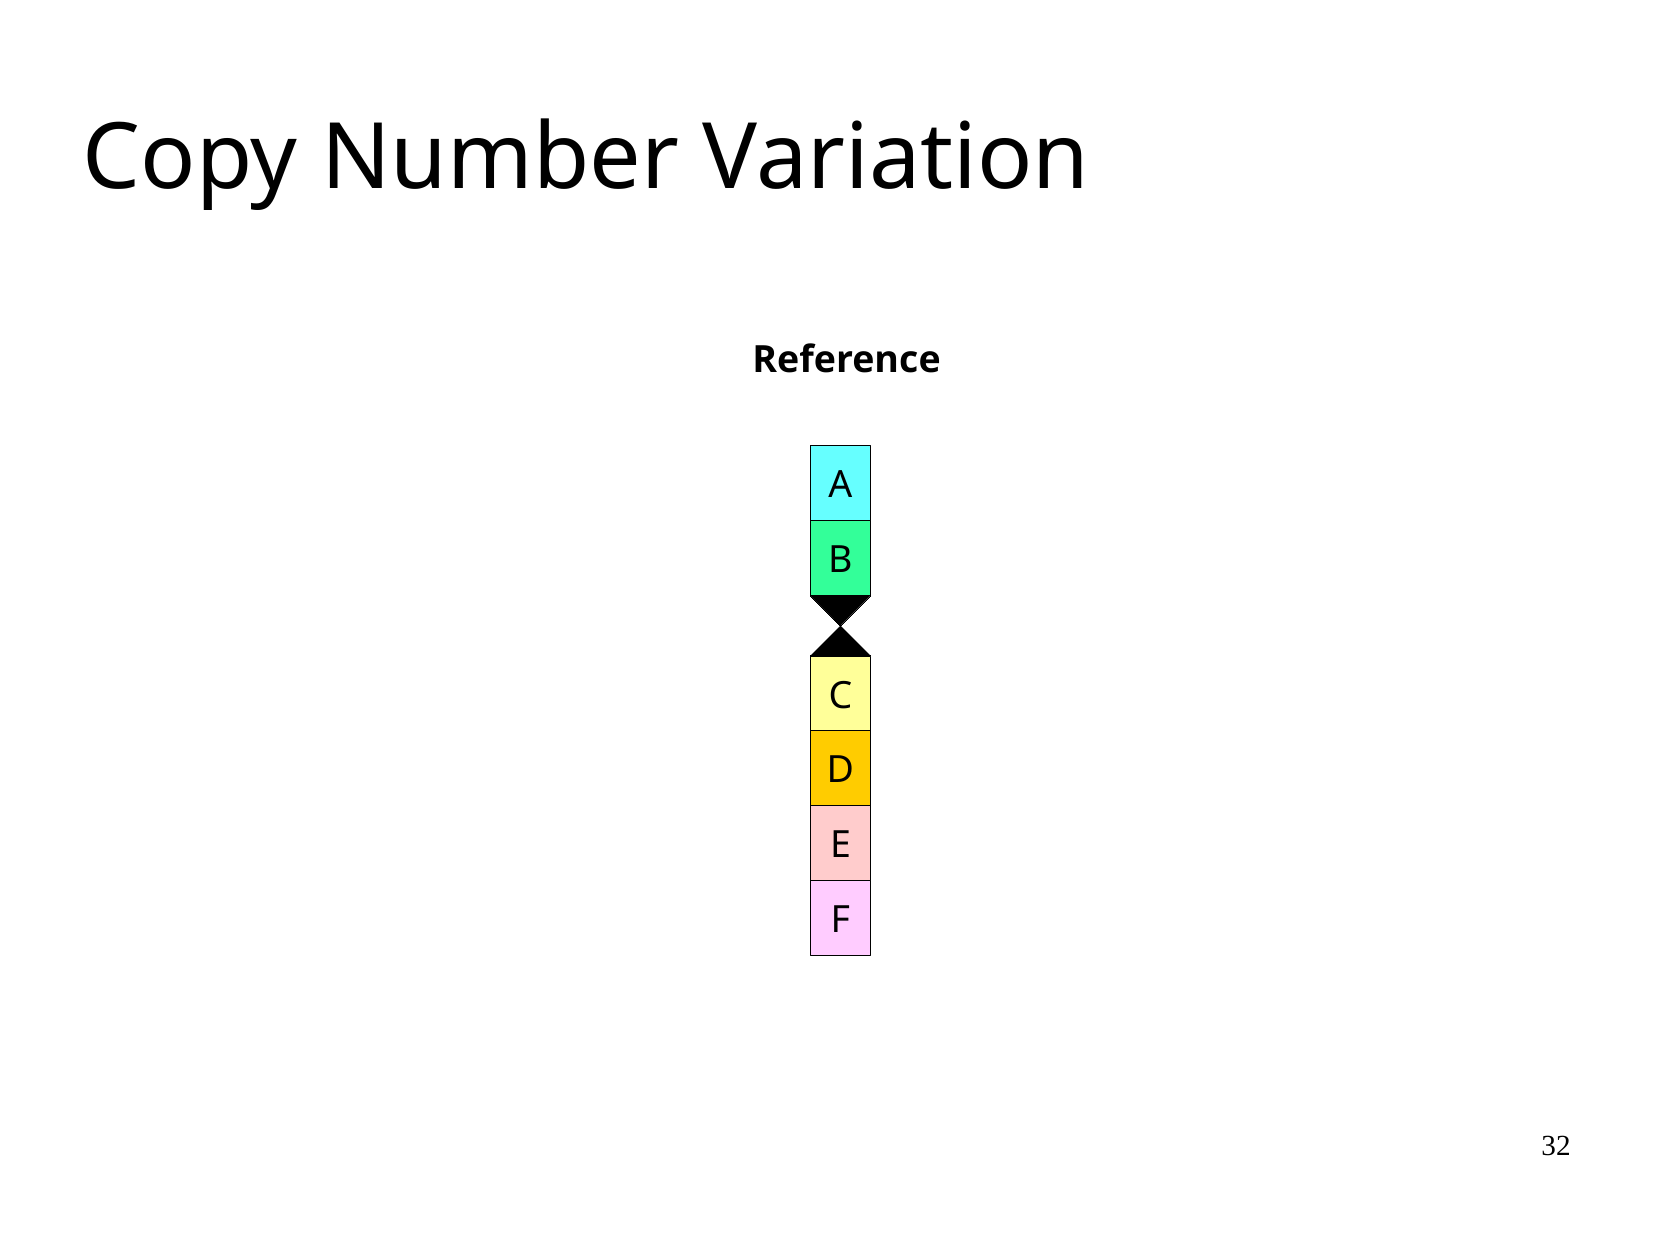

# Copy Number Variation
Reference
A
B
C
D
E
F
32